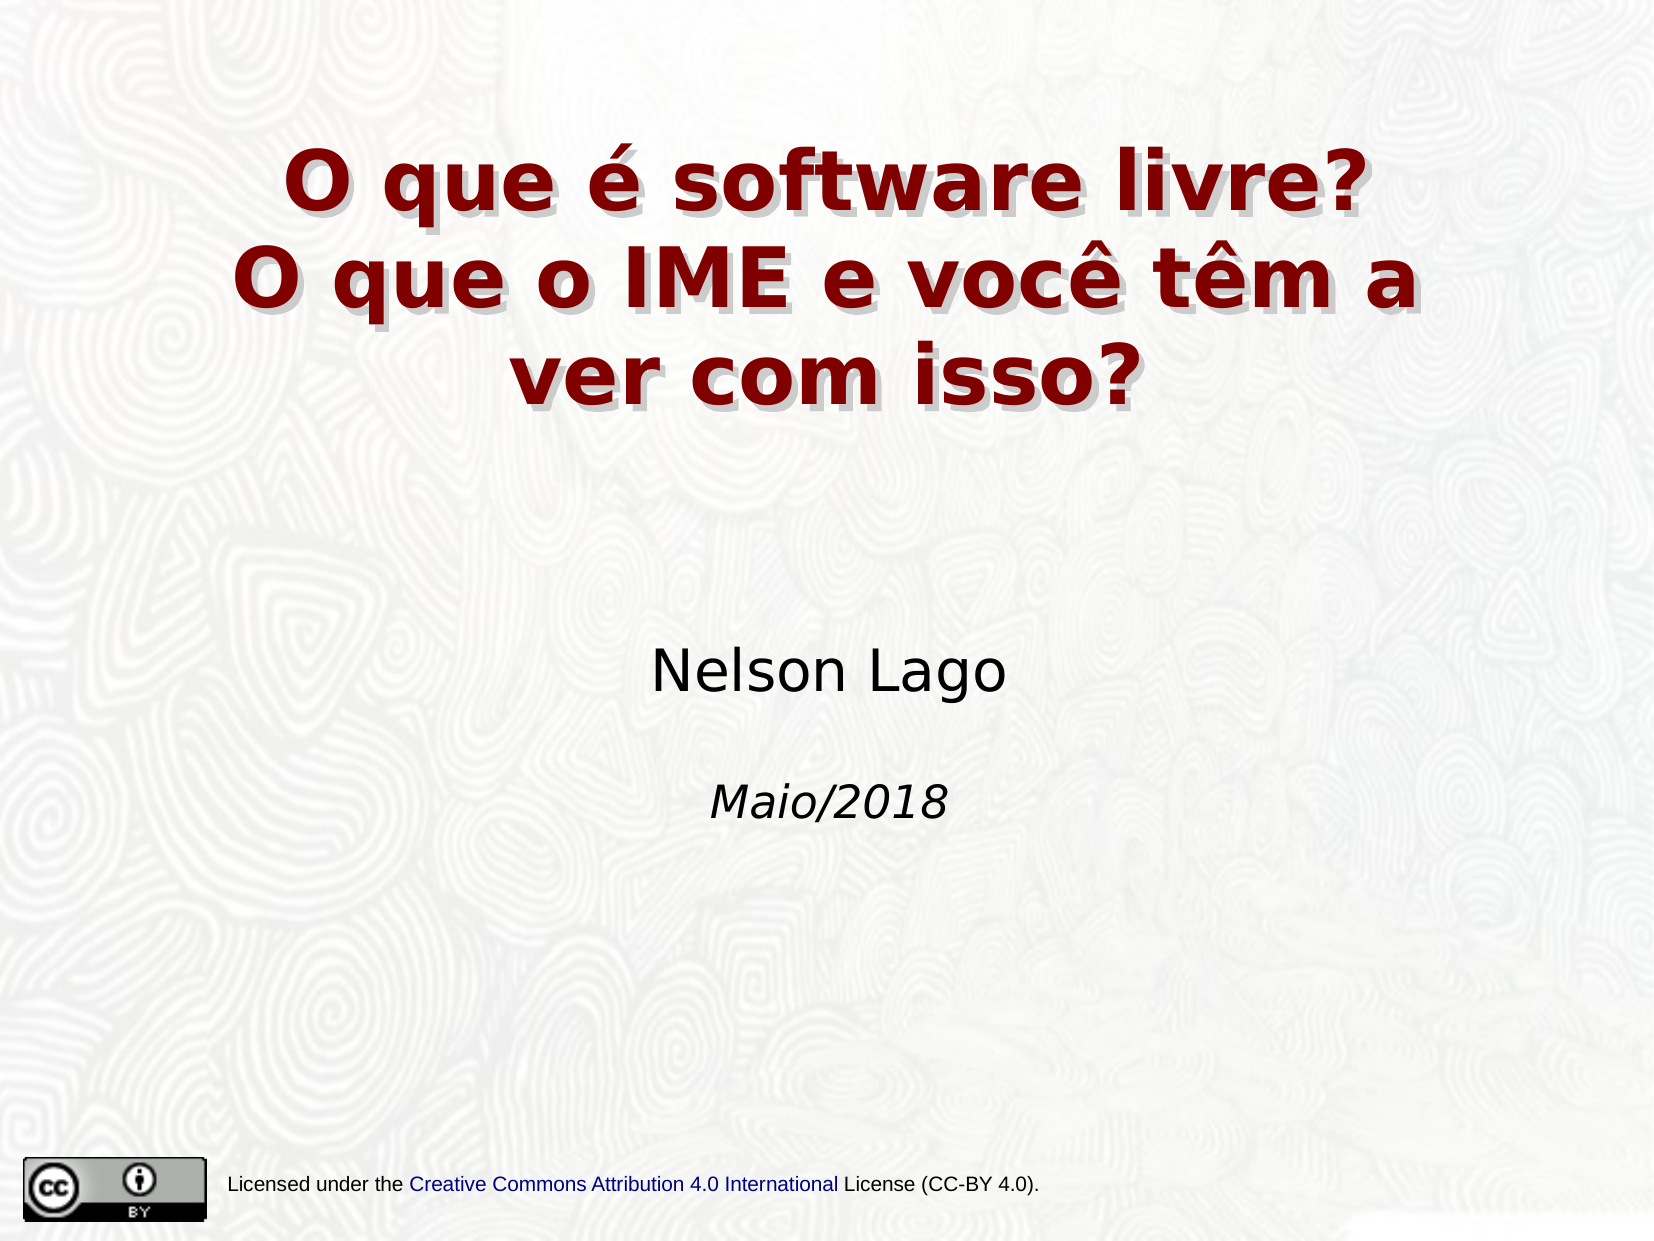

# O que é software livre? O que o IME e você têm a ver com isso?
Nelson Lago
Maio/2018